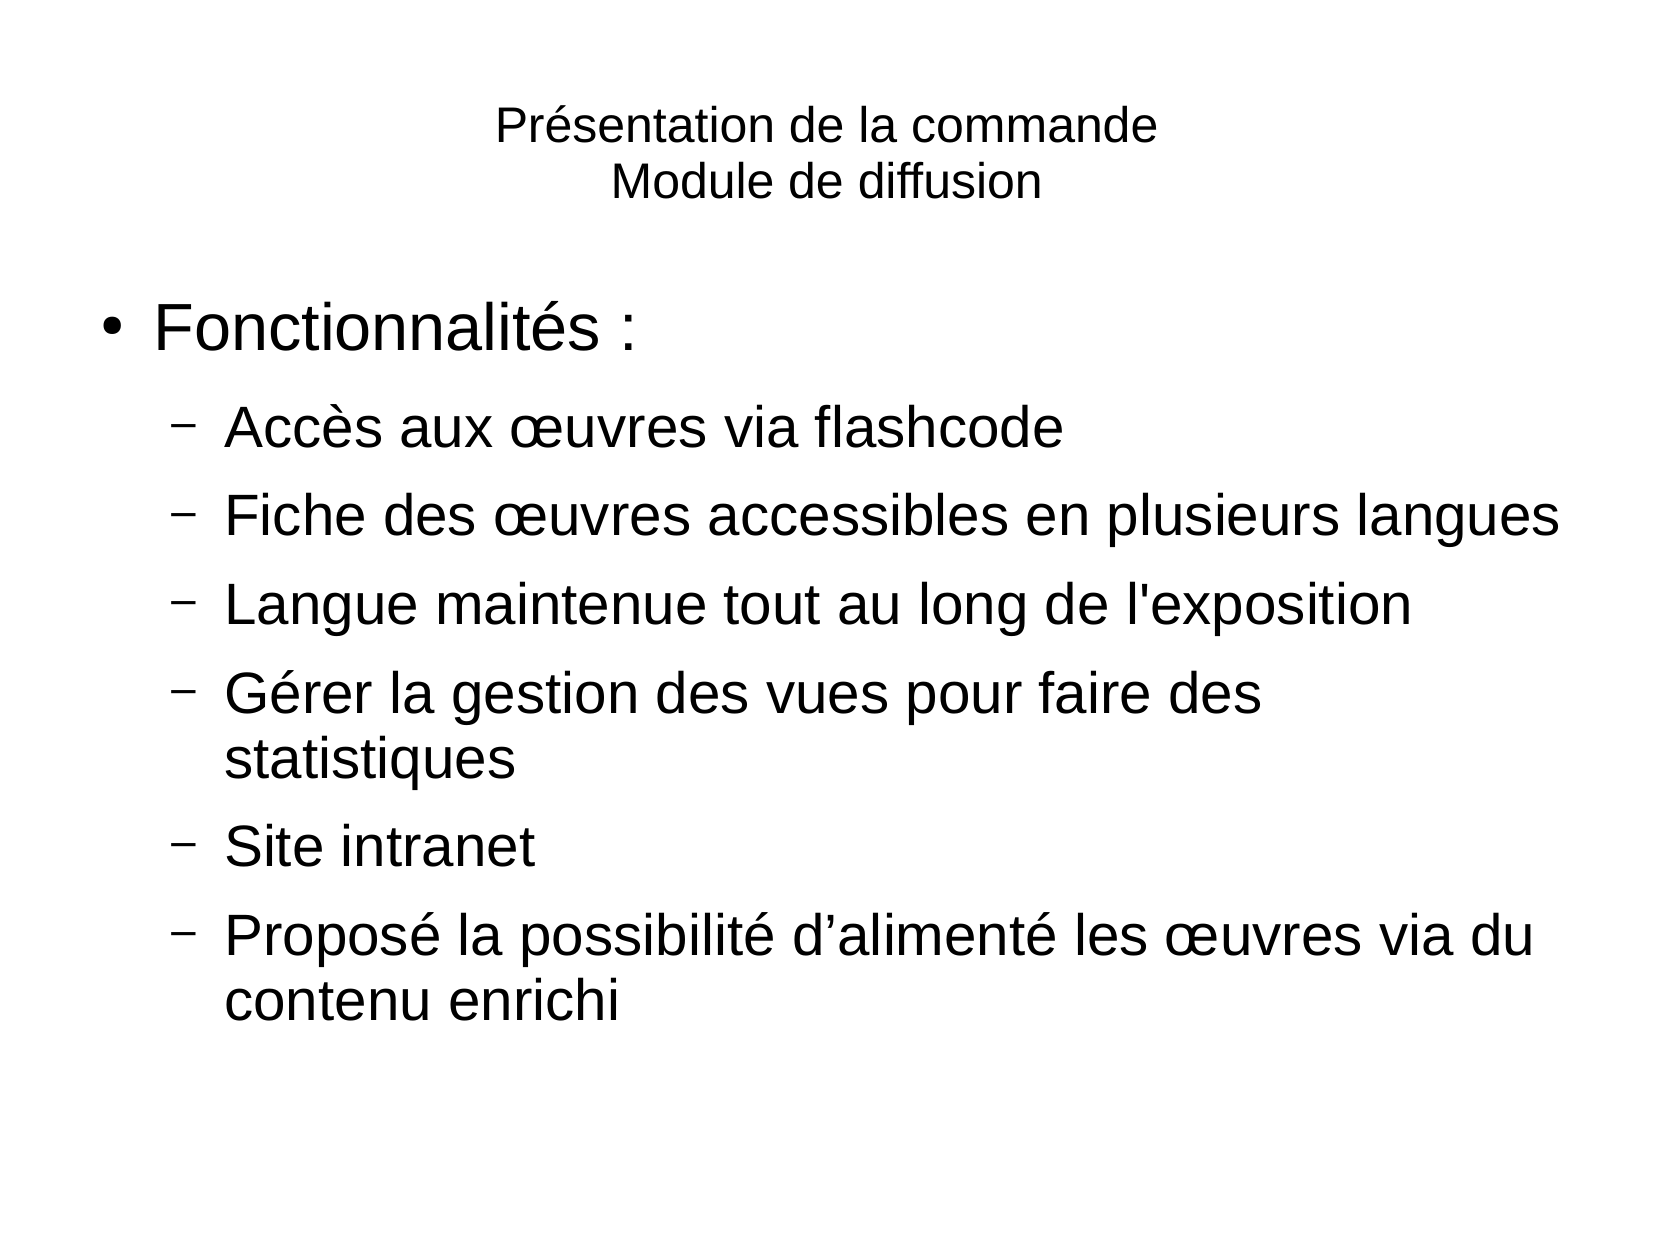

# Présentation de la commande Module de diffusion
Fonctionnalités :
Accès aux œuvres via flashcode
Fiche des œuvres accessibles en plusieurs langues
Langue maintenue tout au long de l'exposition
Gérer la gestion des vues pour faire des statistiques
Site intranet
Proposé la possibilité d’alimenté les œuvres via du contenu enrichi